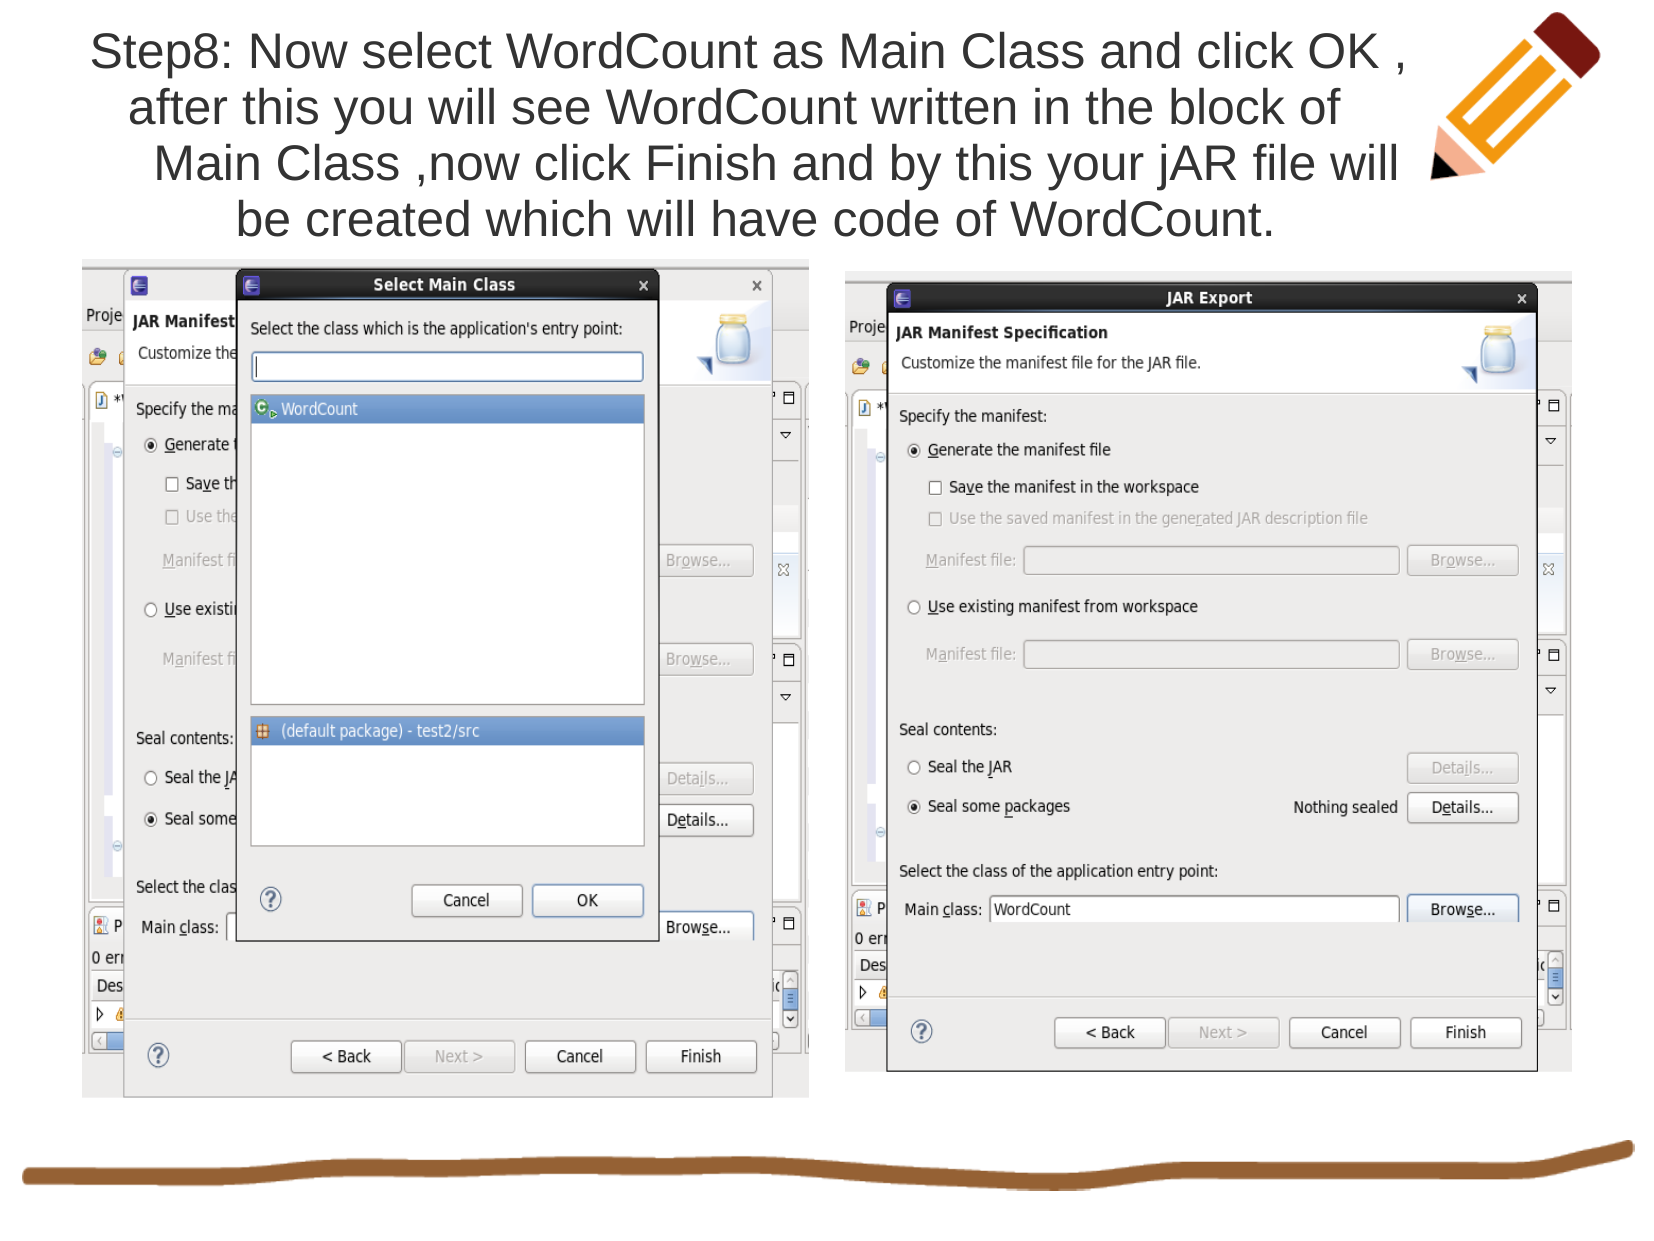

# Step8: Now select WordCount as Main Class and click OK , after this you will see WordCount written in the block of Main Class ,now click Finish and by this your jAR file will be created which will have code of WordCount.